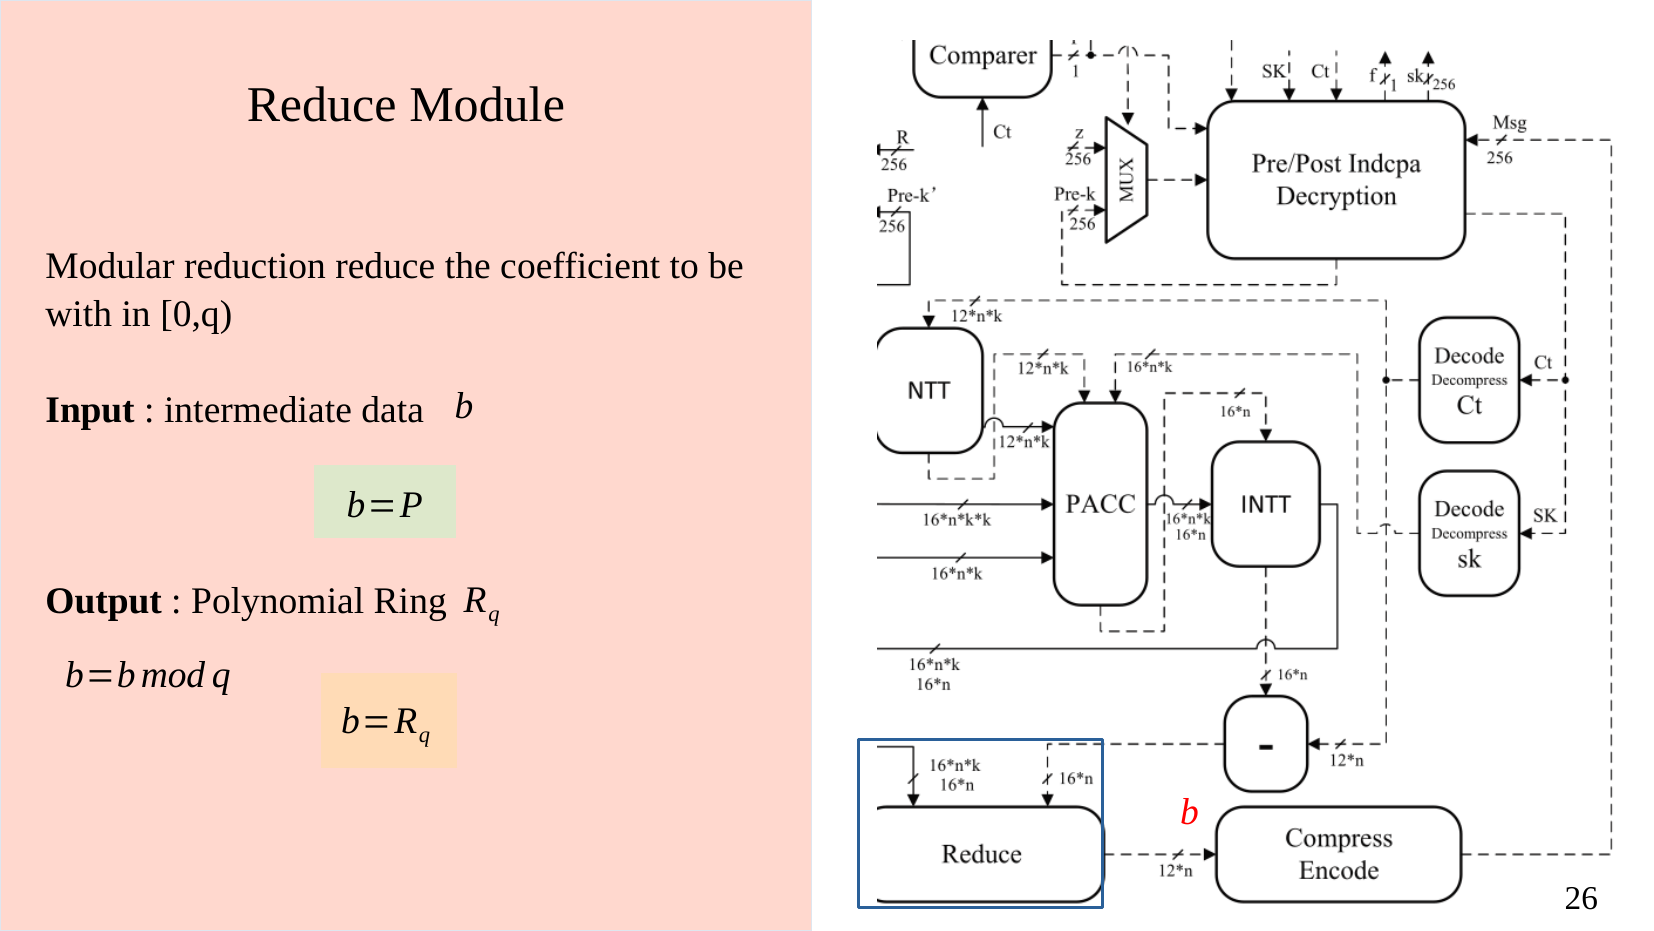

# Reduce Module
Modular reduction reduce the coefficient to be with in [0,q)
Input : intermediate data
Output : Polynomial Ring
26